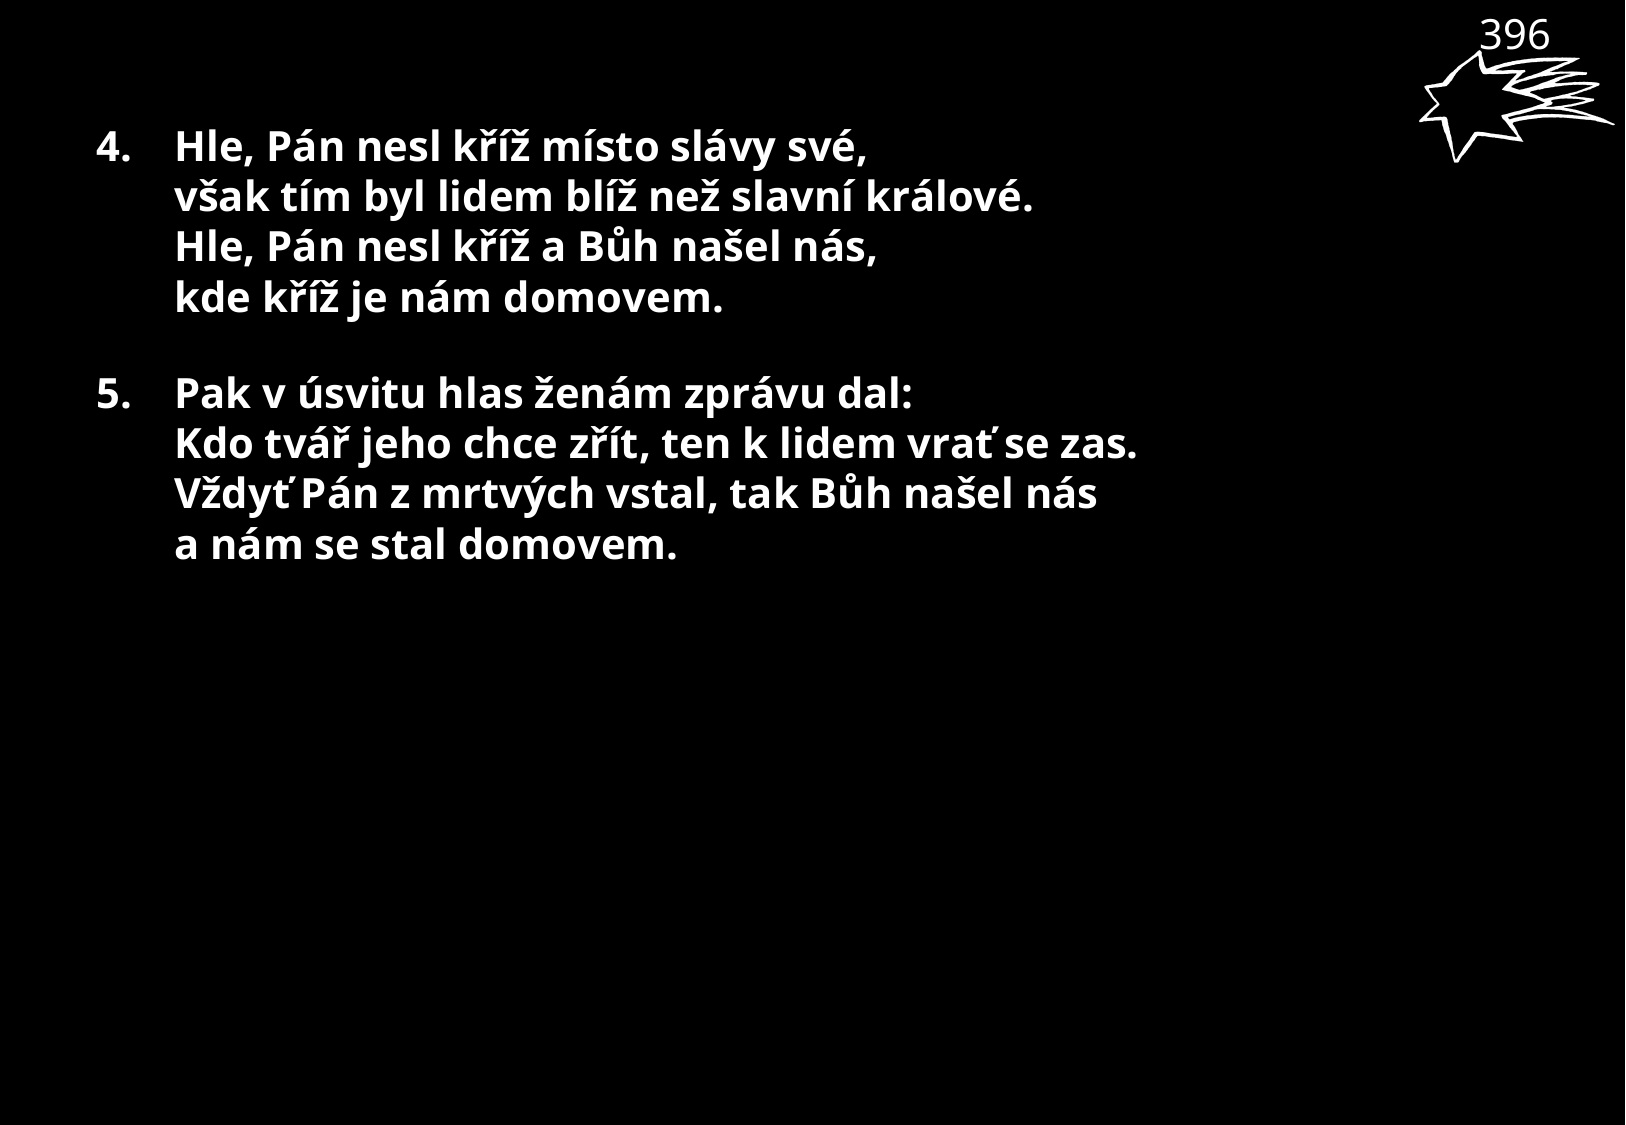

396
# 4.	Hle, Pán nesl kříž místo slávy své, však tím byl lidem blíž než slavní králové. Hle, Pán nesl kříž a Bůh našel nás, kde kříž je nám domovem.
5.	Pak v úsvitu hlas ženám zprávu dal:
Kdo tvář jeho chce zřít, ten k lidem vrať se zas.
Vždyť Pán z mrtvých vstal, tak Bůh našel nás
a nám se stal domovem.